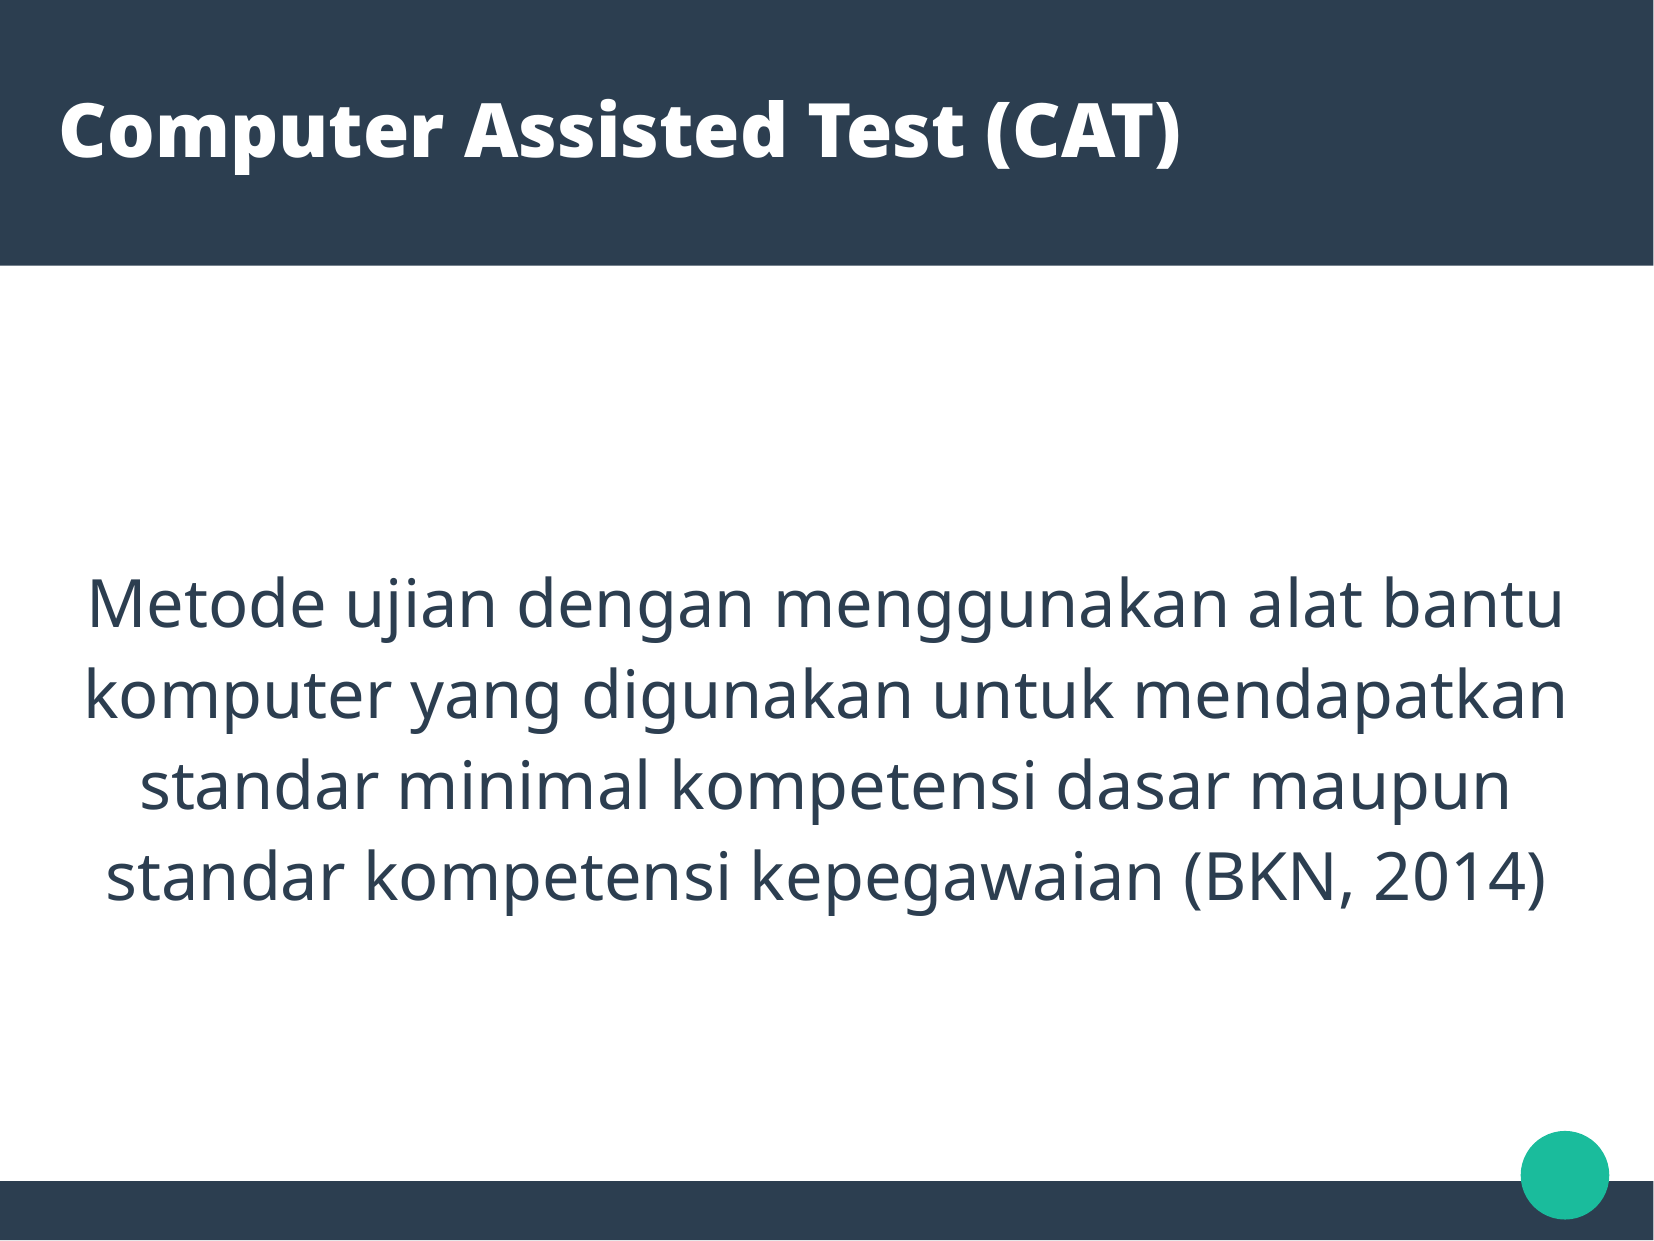

# Computer Assisted Test (CAT)
Metode ujian dengan menggunakan alat bantu komputer yang digunakan untuk mendapatkan standar minimal kompetensi dasar maupun standar kompetensi kepegawaian (BKN, 2014)